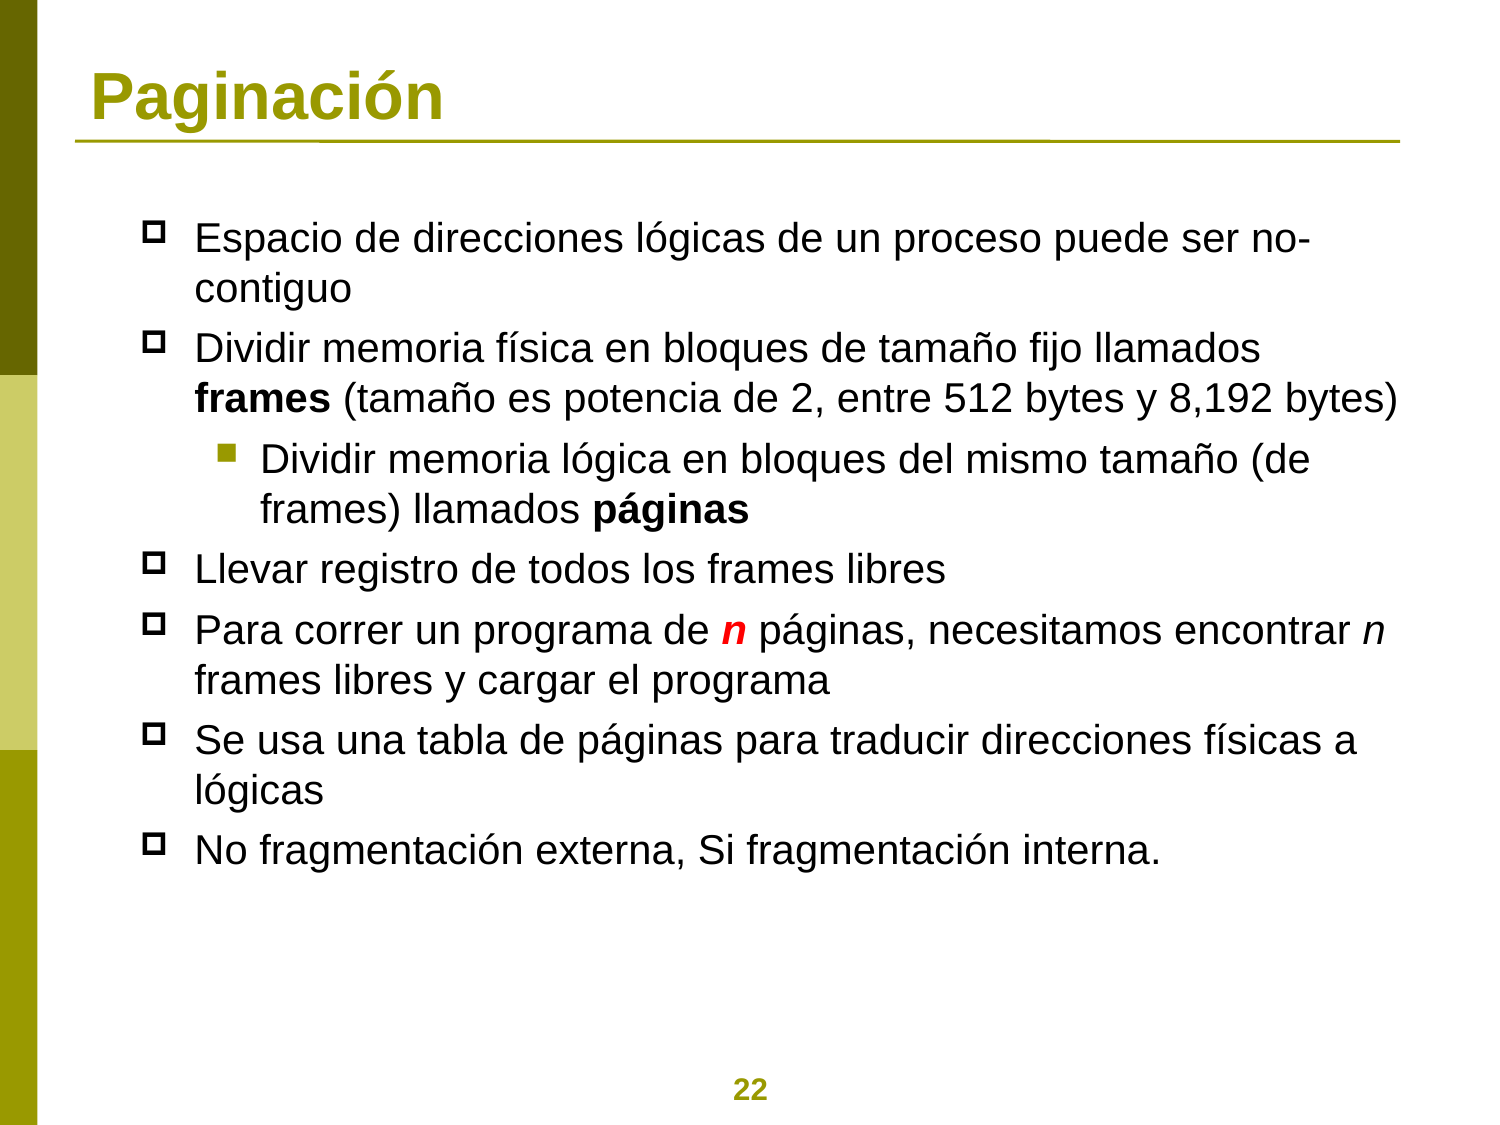

Paginación
Espacio de direcciones lógicas de un proceso puede ser no-contiguo
Dividir memoria física en bloques de tamaño fijo llamados frames (tamaño es potencia de 2, entre 512 bytes y 8,192 bytes)
Dividir memoria lógica en bloques del mismo tamaño (de frames) llamados páginas
Llevar registro de todos los frames libres
Para correr un programa de n páginas, necesitamos encontrar n frames libres y cargar el programa
Se usa una tabla de páginas para traducir direcciones físicas a lógicas
No fragmentación externa, Si fragmentación interna.